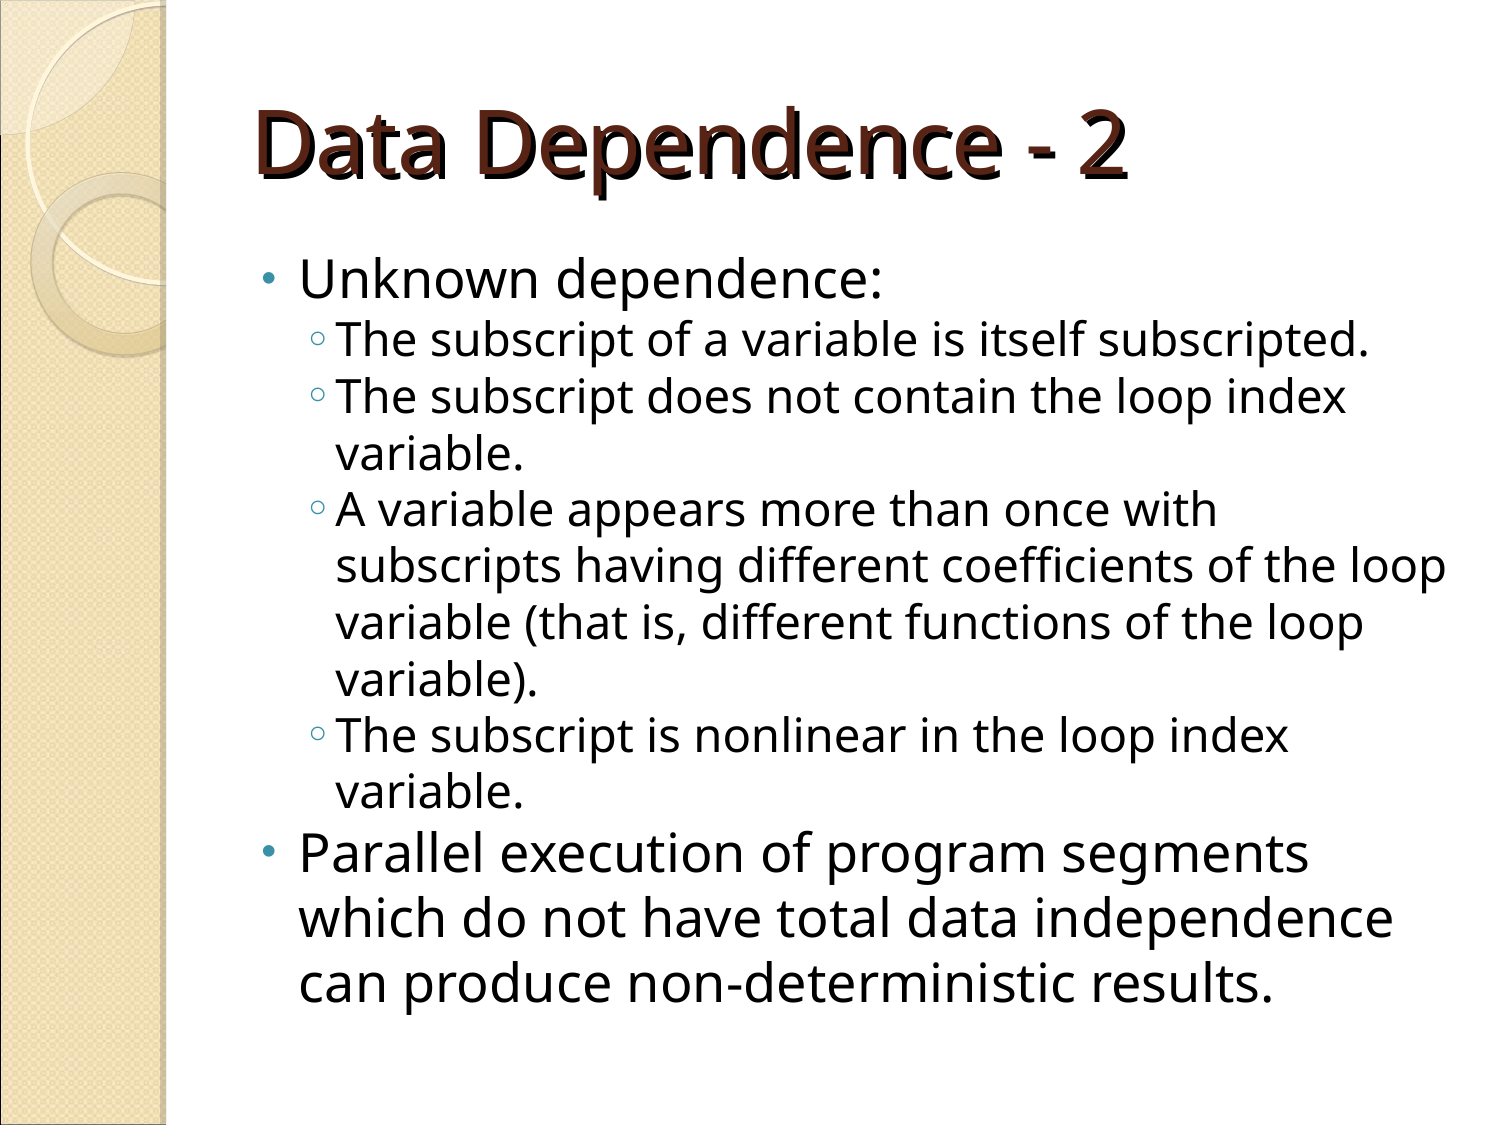

# Data Dependence - 2
Unknown dependence:
The subscript of a variable is itself subscripted.
The subscript does not contain the loop index variable.
A variable appears more than once with subscripts having different coefficients of the loop variable (that is, different functions of the loop variable).
The subscript is nonlinear in the loop index variable.
Parallel execution of program segments which do not have total data independence can produce non-deterministic results.